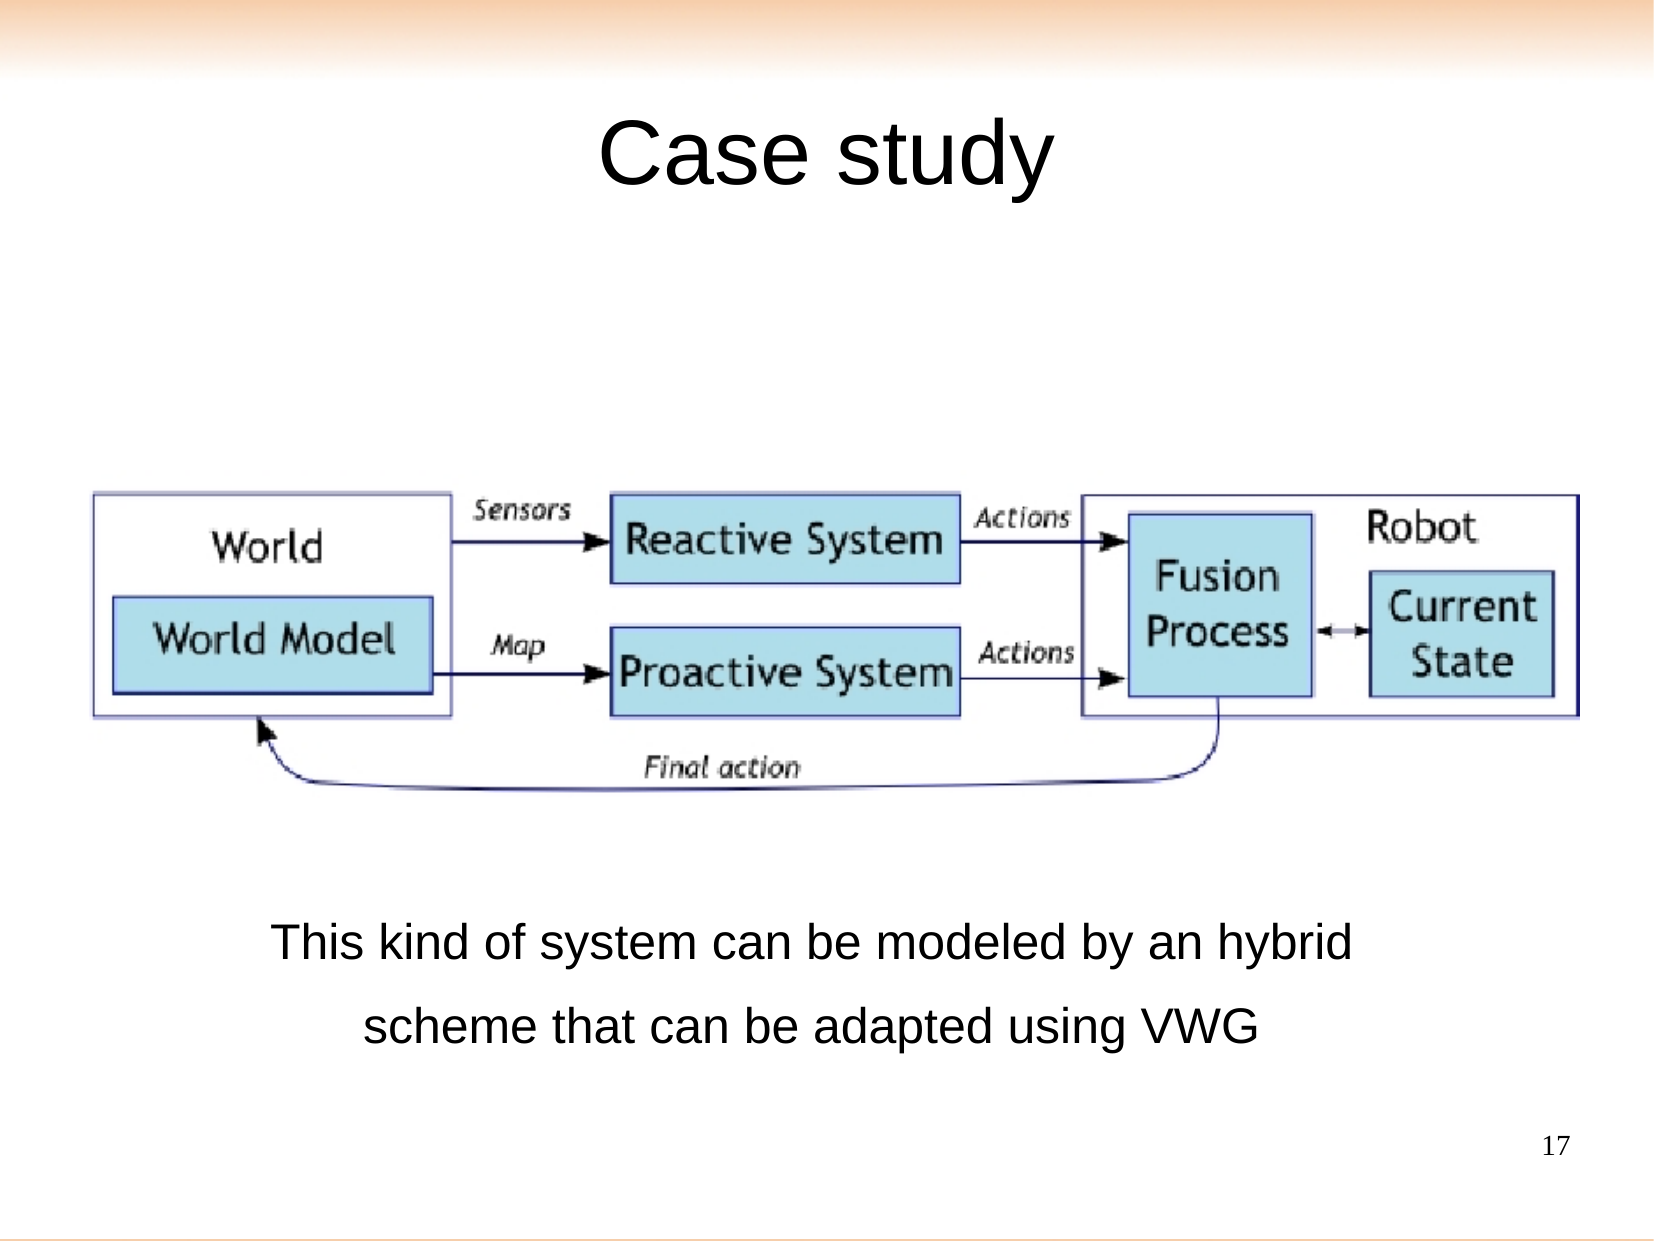

# Case study
This kind of system can be modeled by an hybrid scheme that can be adapted using VWG
17